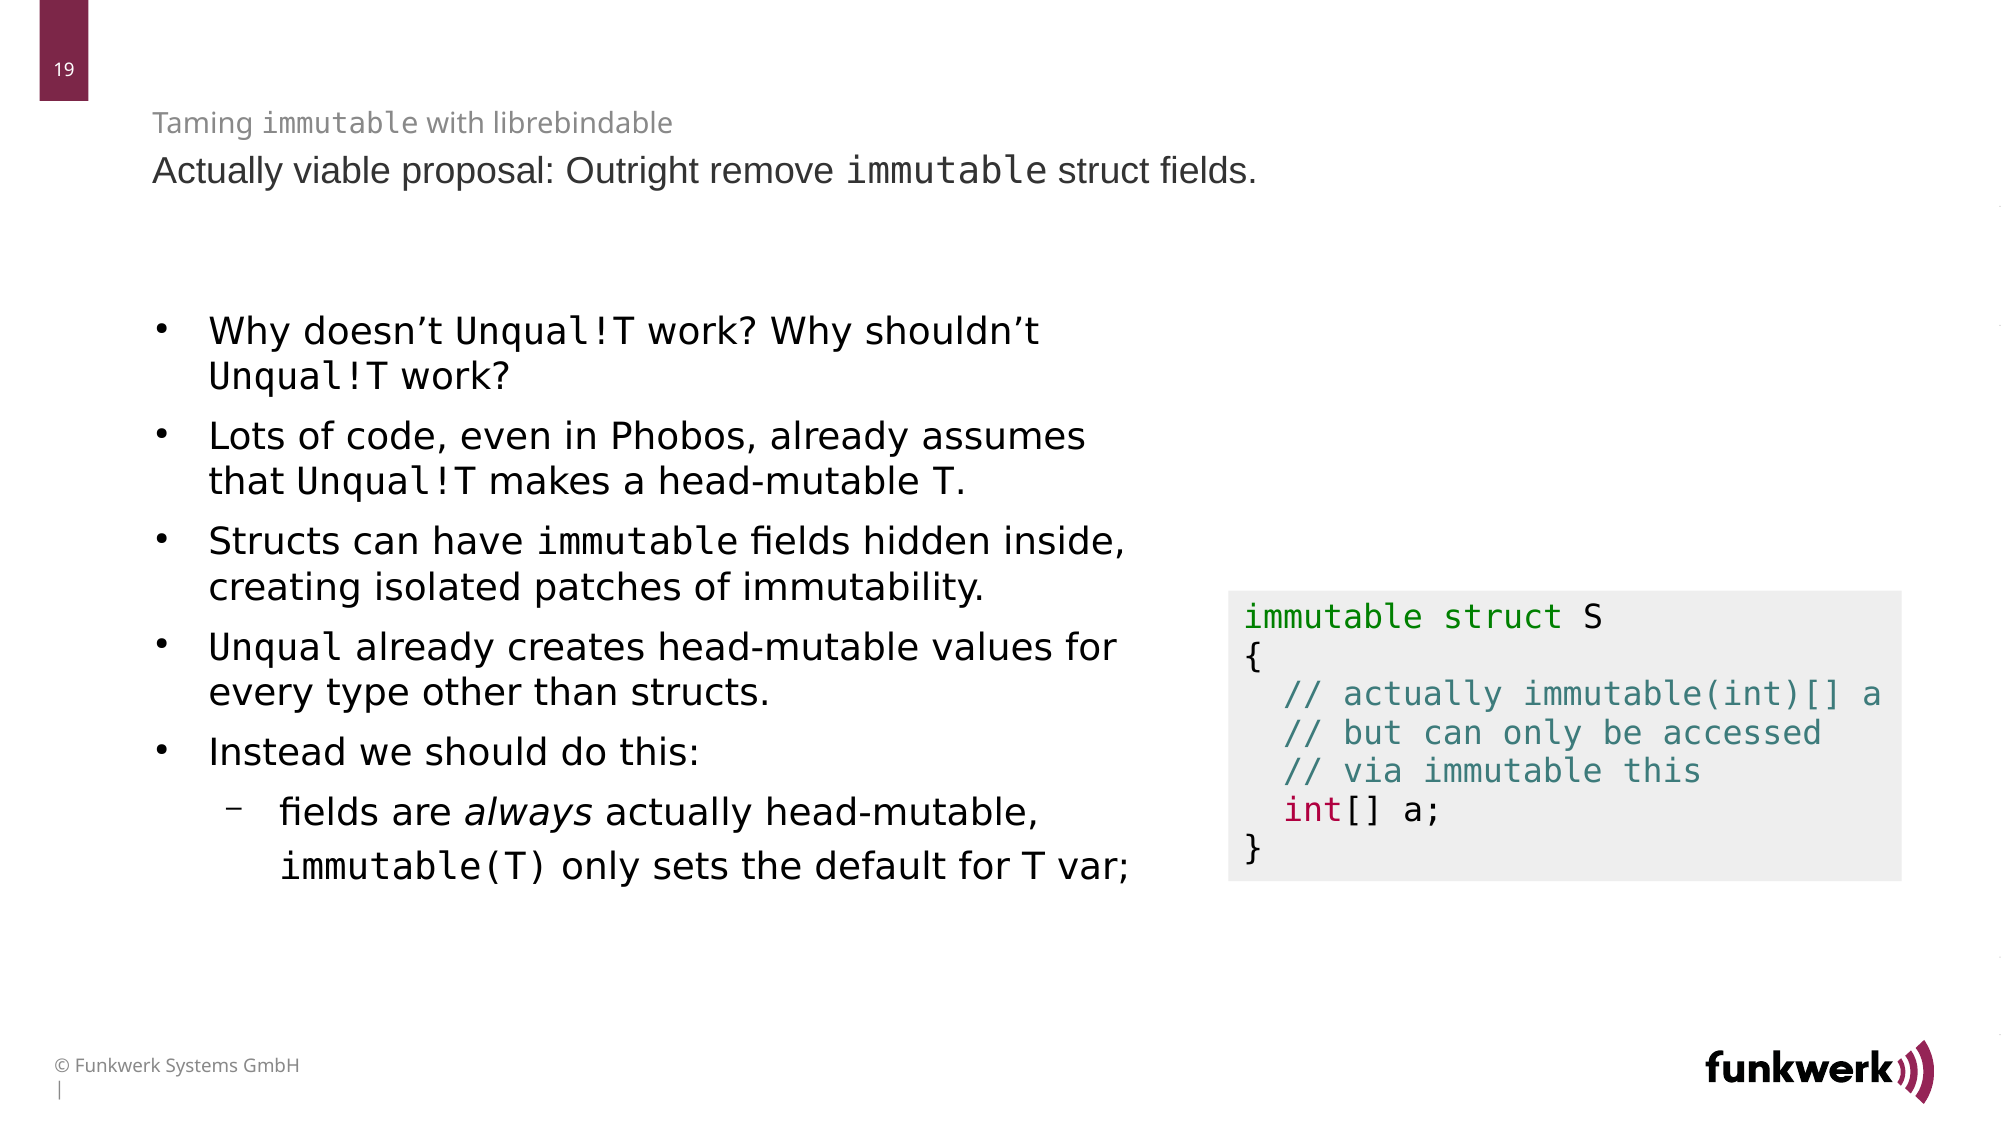

19
# Taming immutable with librebindable
Actually viable proposal: Outright remove immutable struct fields.
Why doesn’t Unqual!T work? Why shouldn’t Unqual!T work?
Lots of code, even in Phobos, already assumes that Unqual!T makes a head-mutable T.
Structs can have immutable fields hidden inside, creating isolated patches of immutability.
Unqual already creates head-mutable values for every type other than structs.
Instead we should do this:
fields are always actually head-mutable, immutable(T) only sets the default for T var;
immutable struct S
{
 // actually immutable(int)[] a
 // but can only be accessed
 // via immutable this
 int[] a;
}